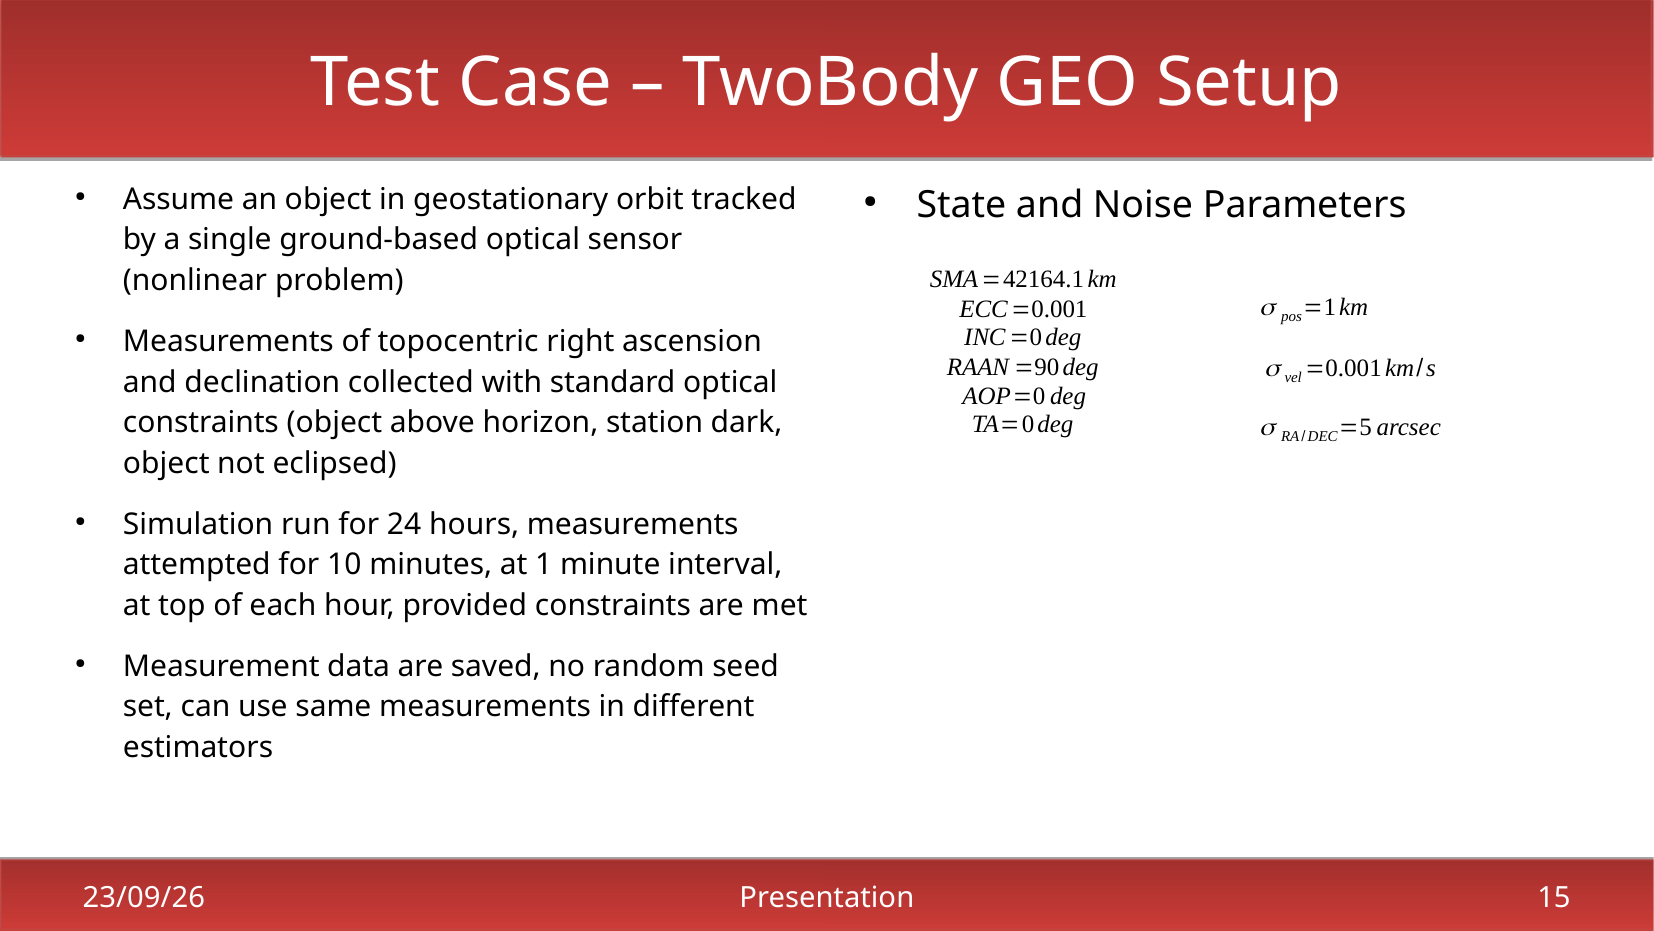

# Test Case – TwoBody GEO Setup
Assume an object in geostationary orbit tracked by a single ground-based optical sensor (nonlinear problem)
Measurements of topocentric right ascension and declination collected with standard optical constraints (object above horizon, station dark, object not eclipsed)
Simulation run for 24 hours, measurements attempted for 10 minutes, at 1 minute interval, at top of each hour, provided constraints are met
Measurement data are saved, no random seed set, can use same measurements in different estimators
State and Noise Parameters
Presentation
15